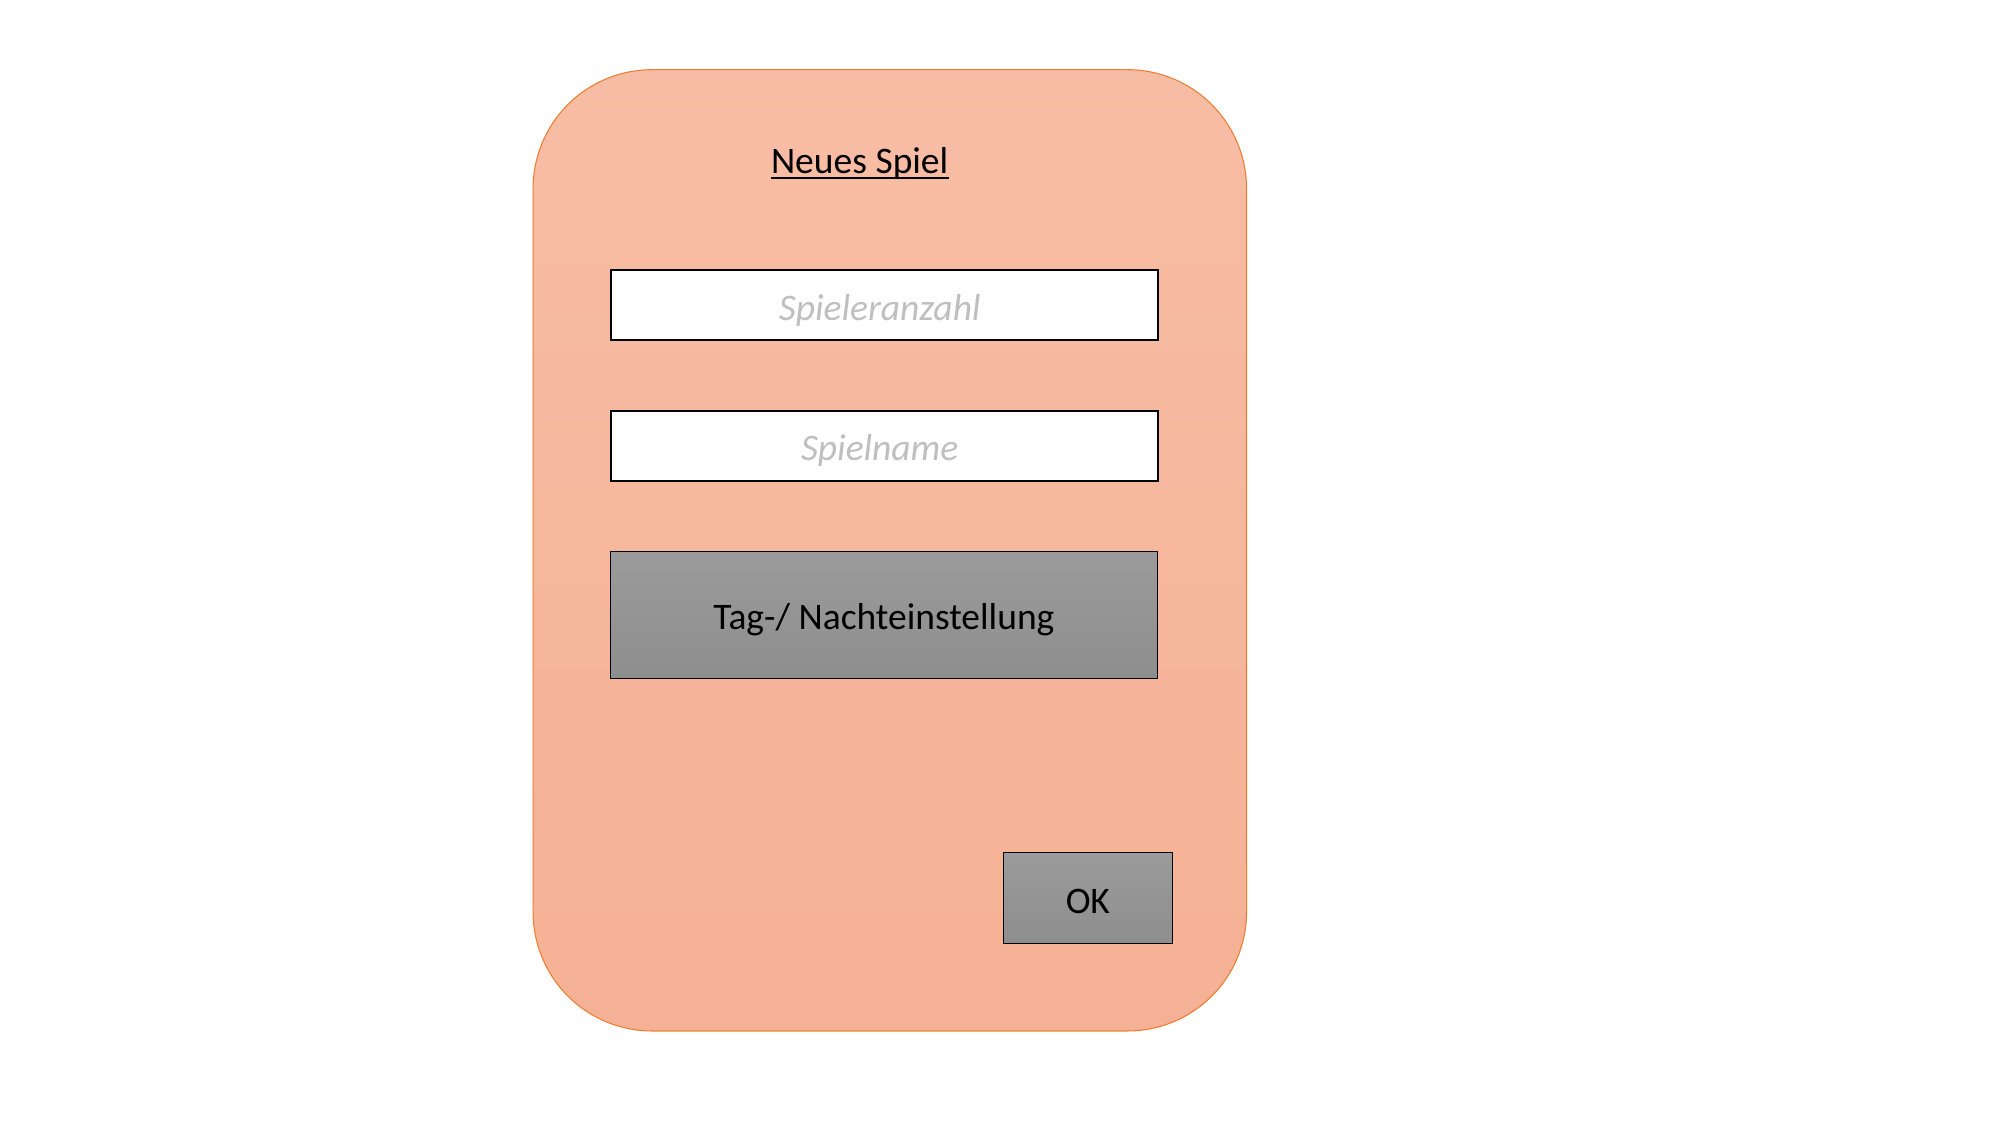

Neues Spiel
Spieleranzahl
Spielname
Tag-/ Nachteinstellung
OK